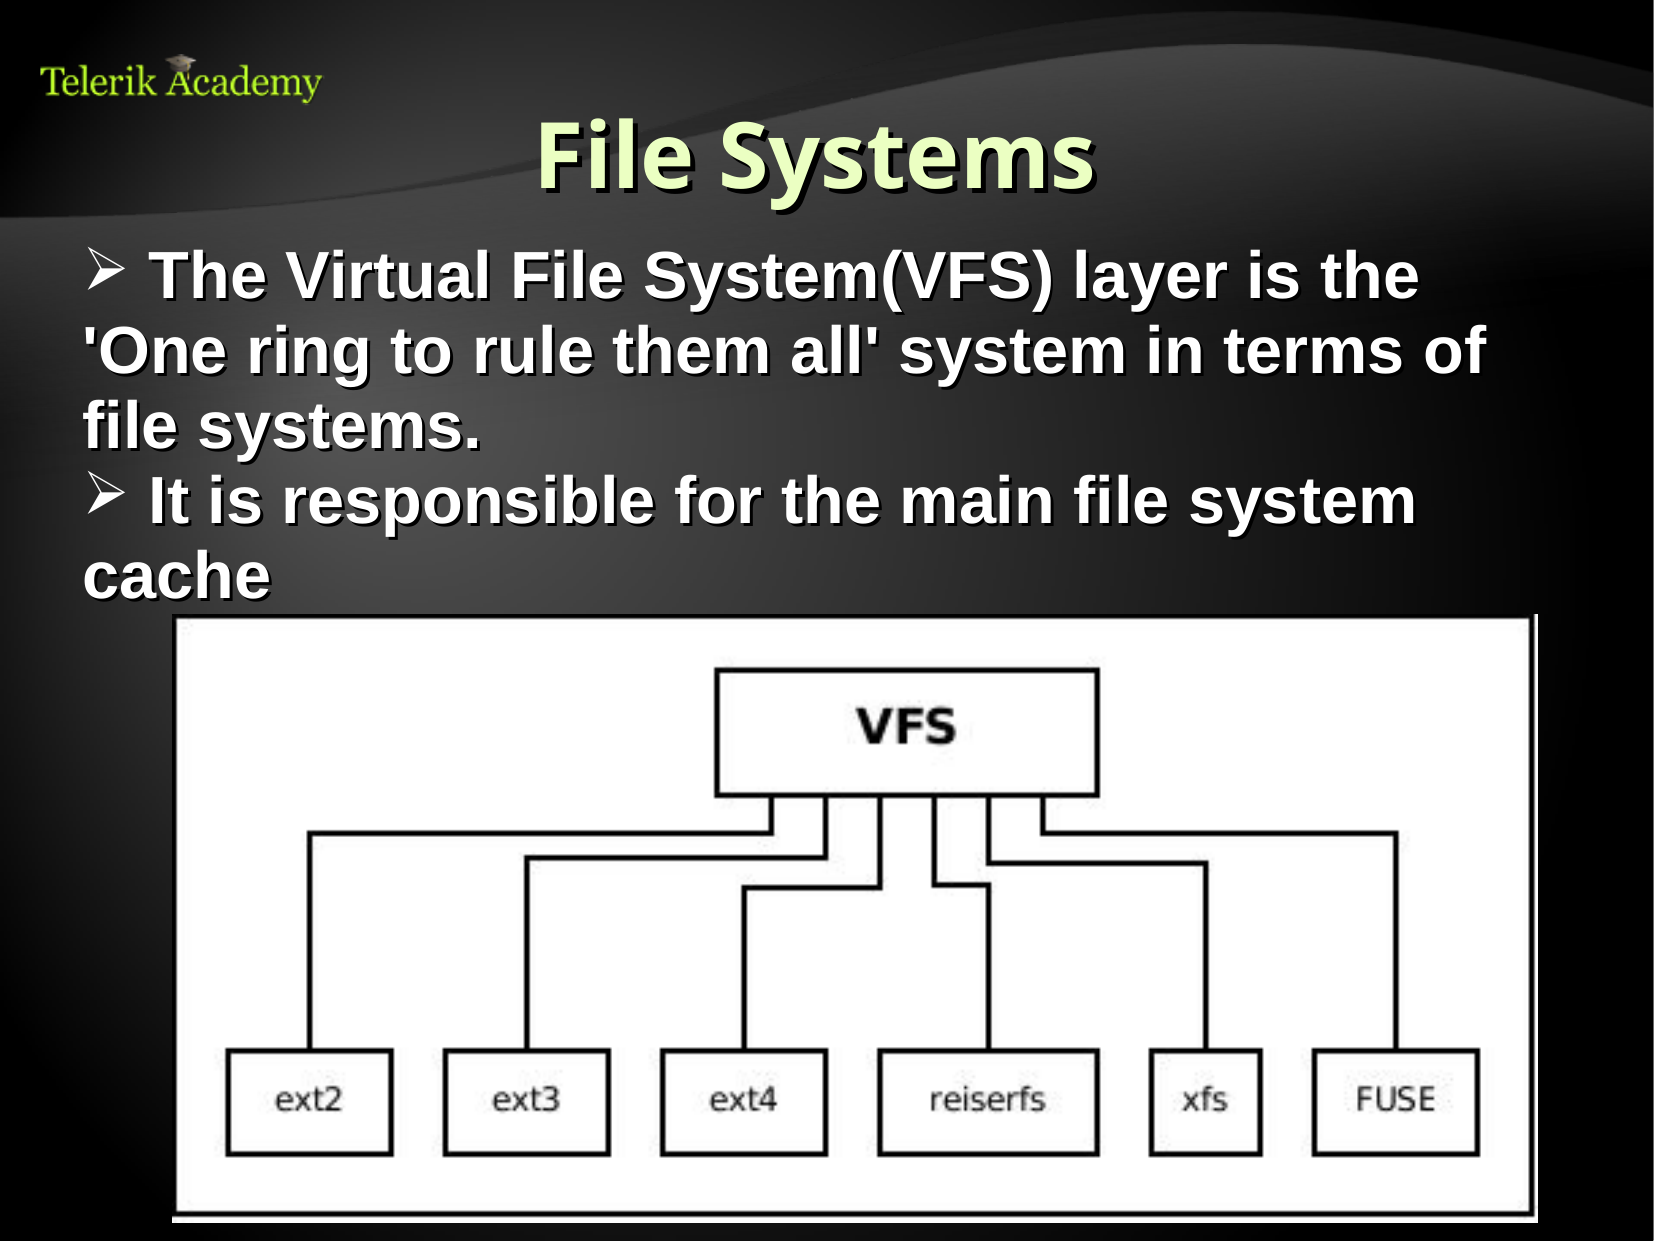

# File Systems
 The Virtual File System(VFS) layer is the 'One ring to rule them all' system in terms of file systems.
 It is responsible for the main file system cache